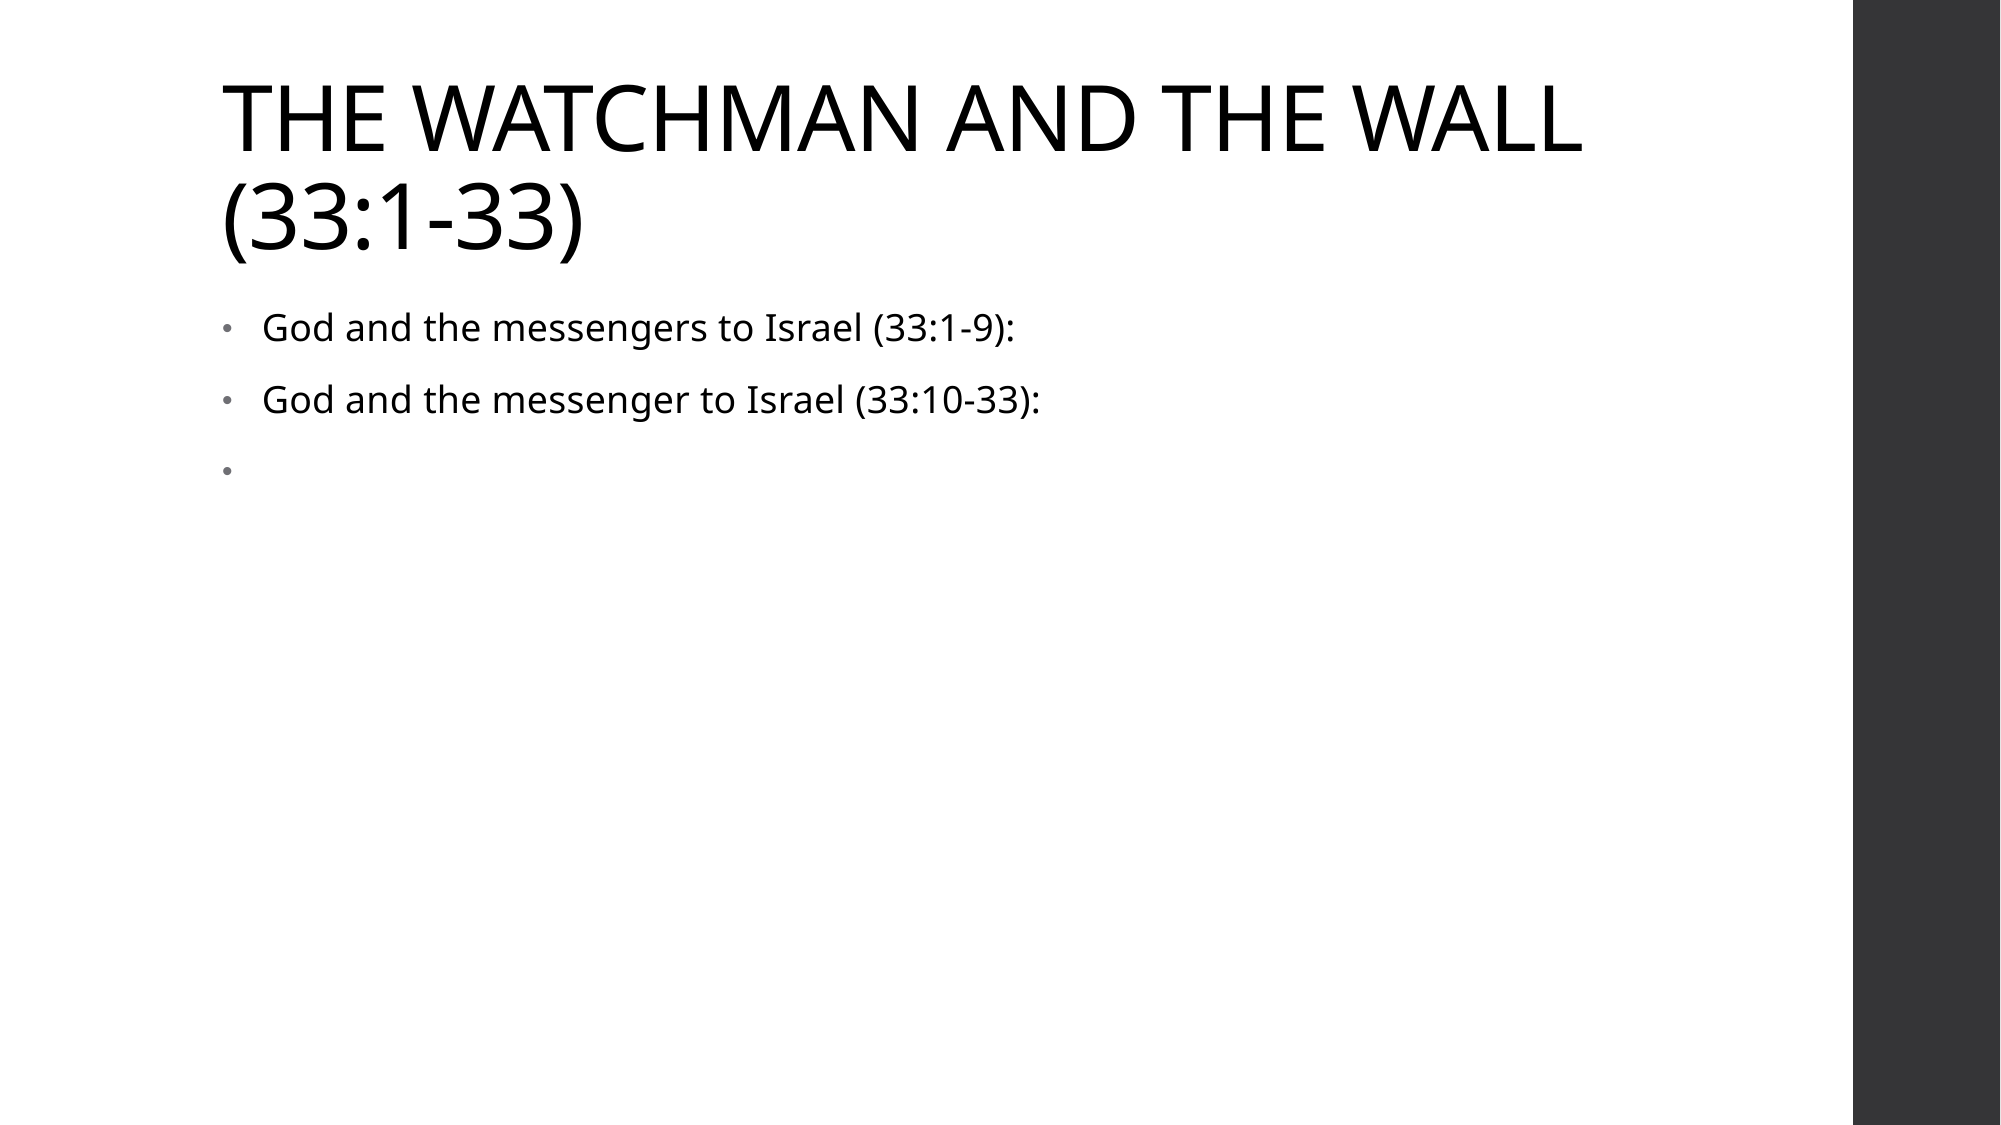

# THE WATCHMAN AND THE WALL (33:1-33)
 God and the messengers to Israel (33:1-9):
 God and the messenger to Israel (33:10-33):